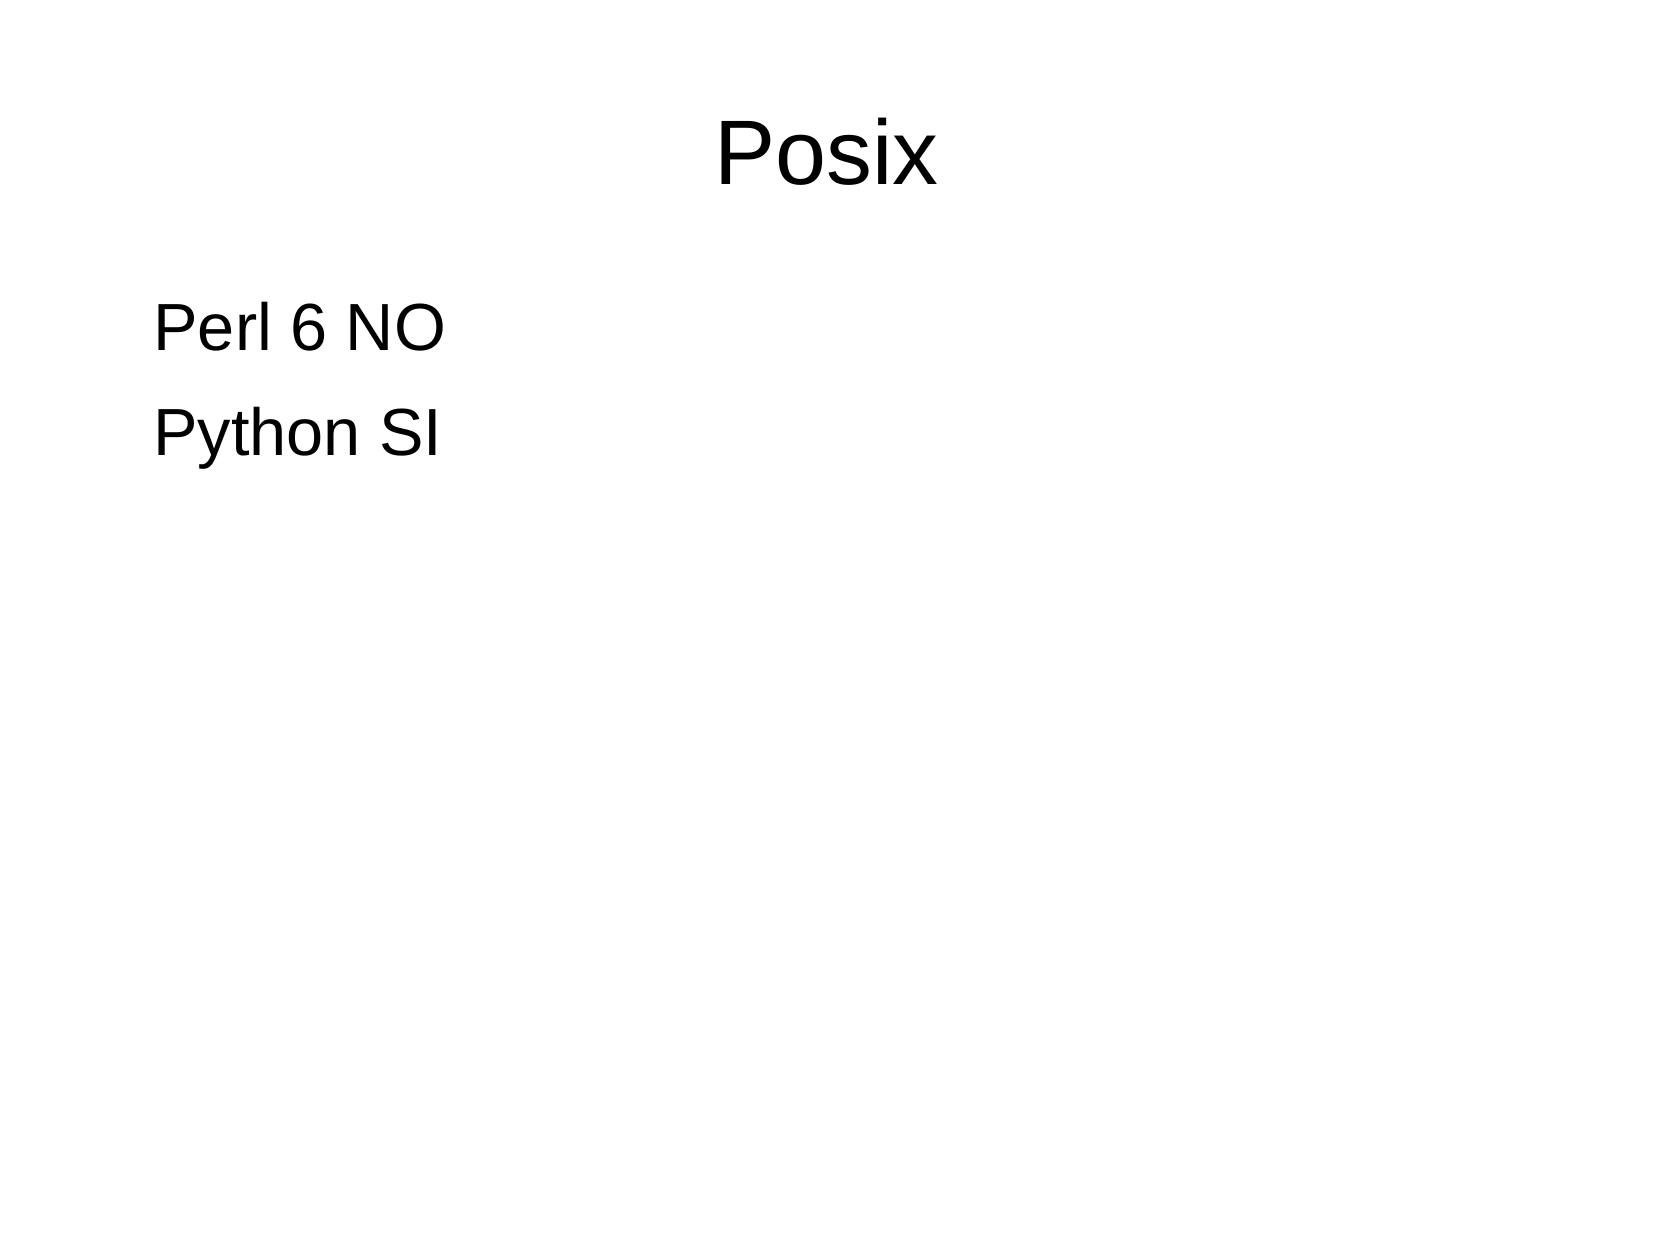

# Posix
Perl 6 NO
Python SI